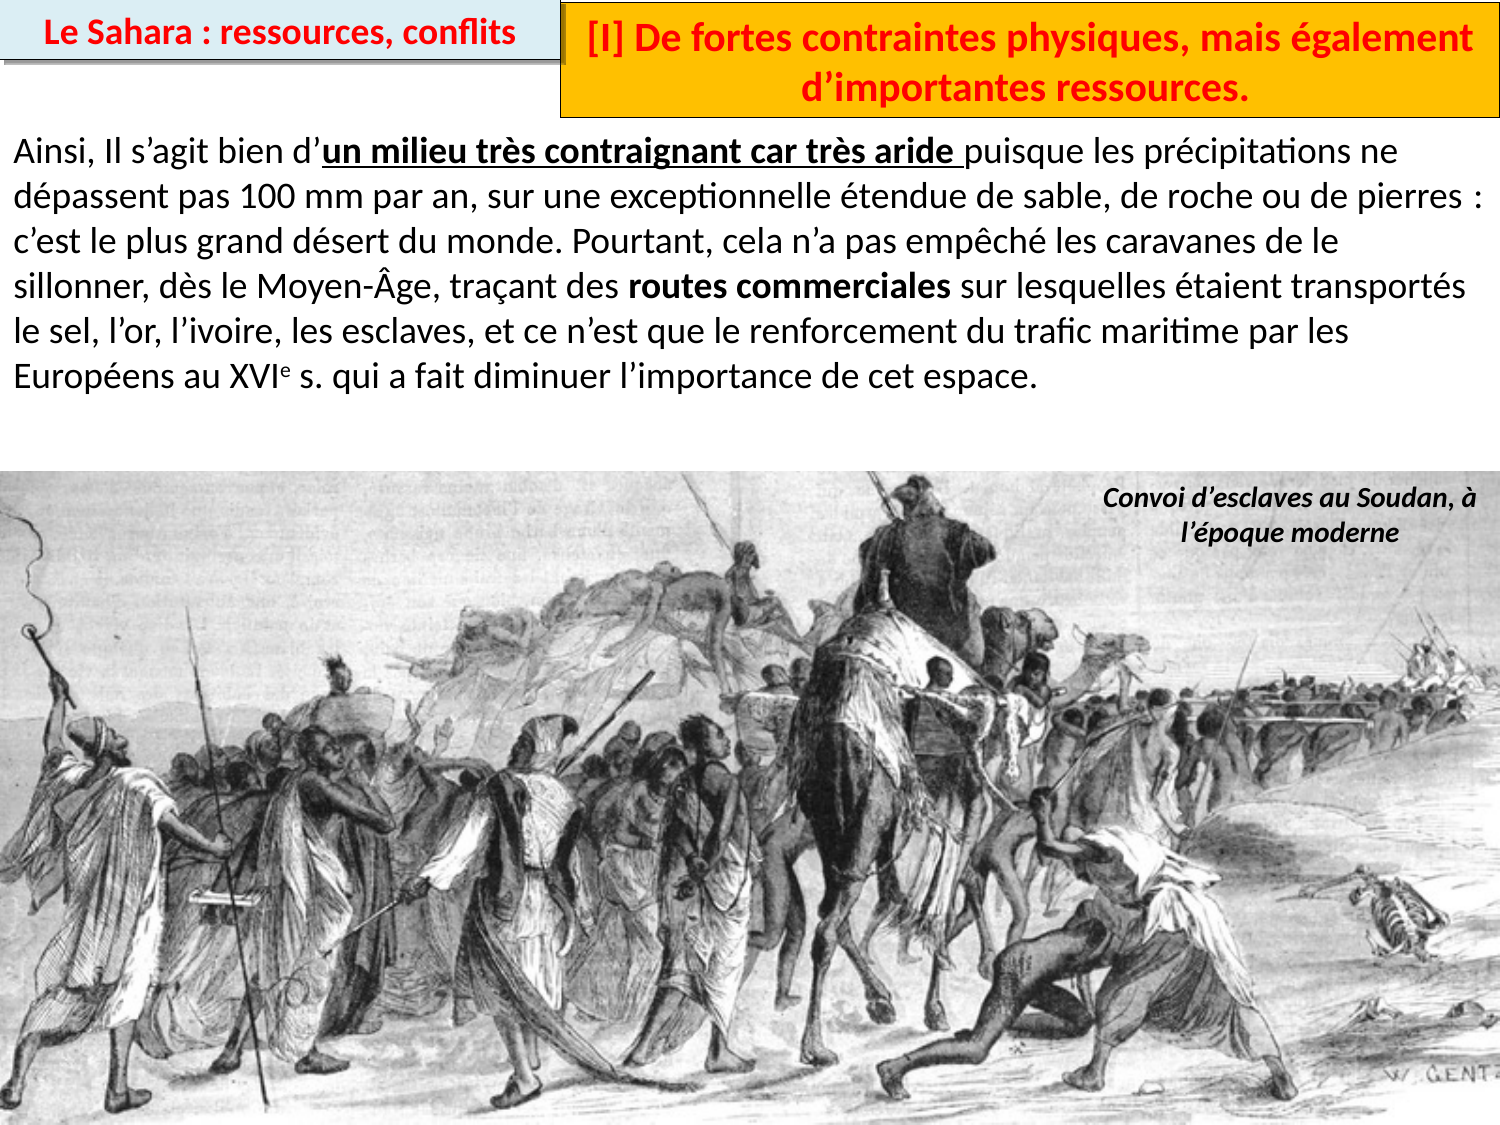

Le Sahara : ressources, conflits
[I] De fortes contraintes physiques, mais également d’importantes ressources.
Ainsi, Il s’agit bien d’un milieu très contraignant car très aride puisque les précipitations ne dépassent pas 100 mm par an, sur une exceptionnelle étendue de sable, de roche ou de pierres : c’est le plus grand désert du monde. Pourtant, cela n’a pas empêché les caravanes de le sillonner, dès le Moyen-Âge, traçant des routes commerciales sur lesquelles étaient transportés le sel, l’or, l’ivoire, les esclaves, et ce n’est que le renforcement du trafic maritime par les Européens au XVIe s. qui a fait diminuer l’importance de cet espace.
Convoi d’esclaves au Soudan, à l’époque moderne